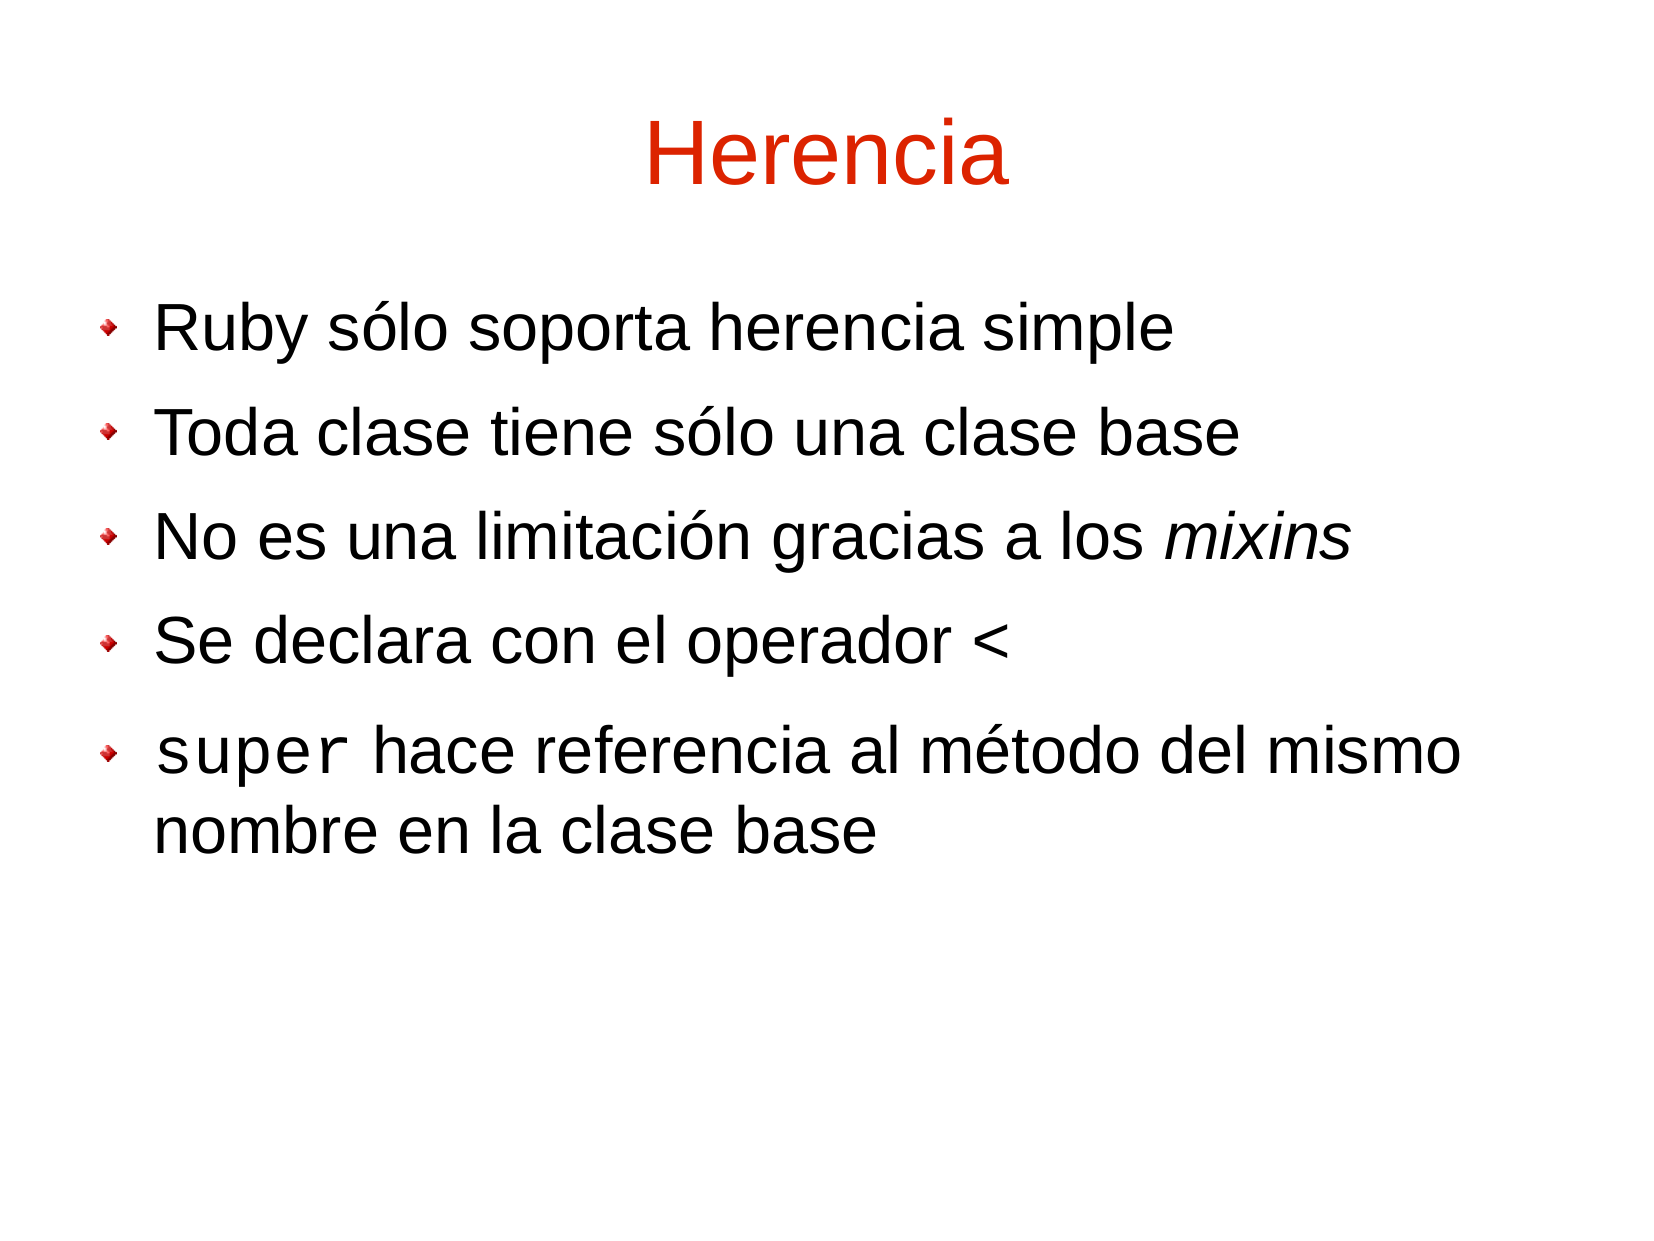

# Herencia
Ruby sólo soporta herencia simple
Toda clase tiene sólo una clase base
No es una limitación gracias a los mixins
Se declara con el operador <
super hace referencia al método del mismo nombre en la clase base